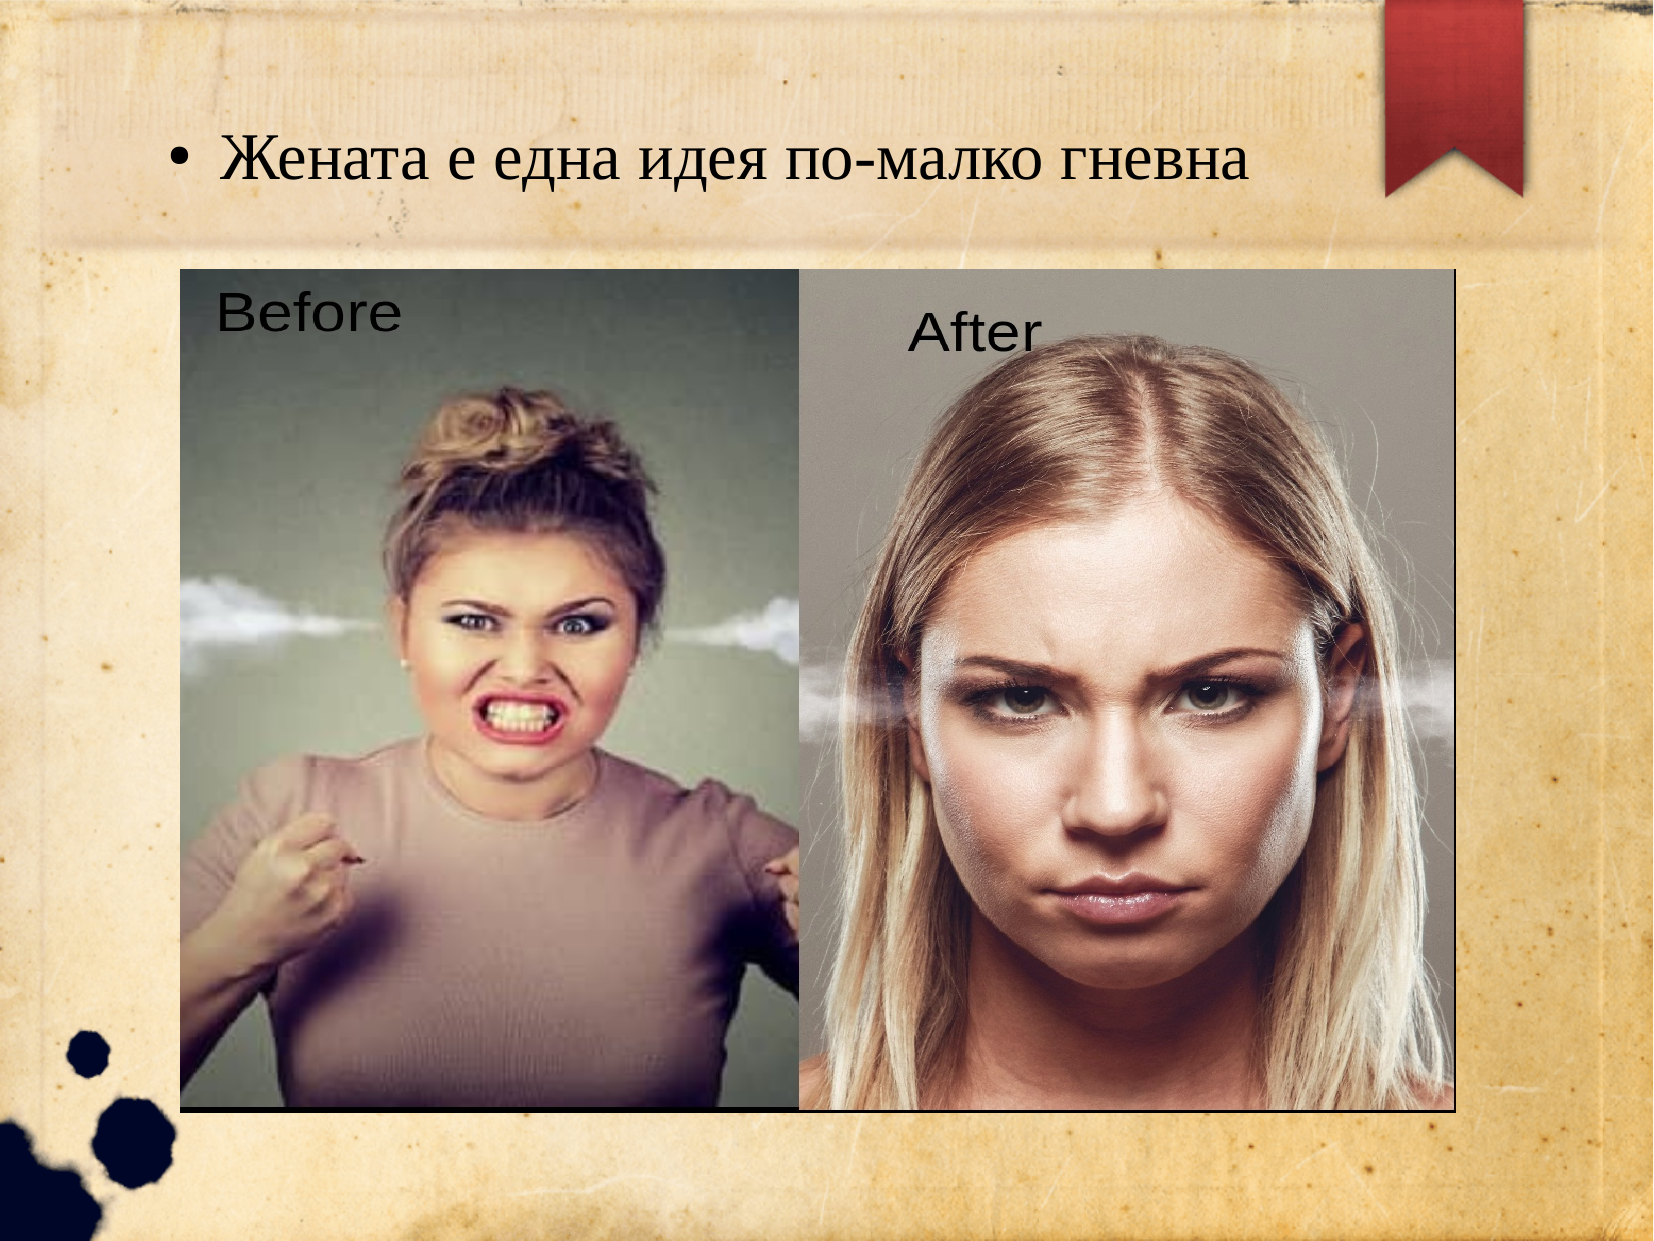

# Жената е една идея по-малко гневна